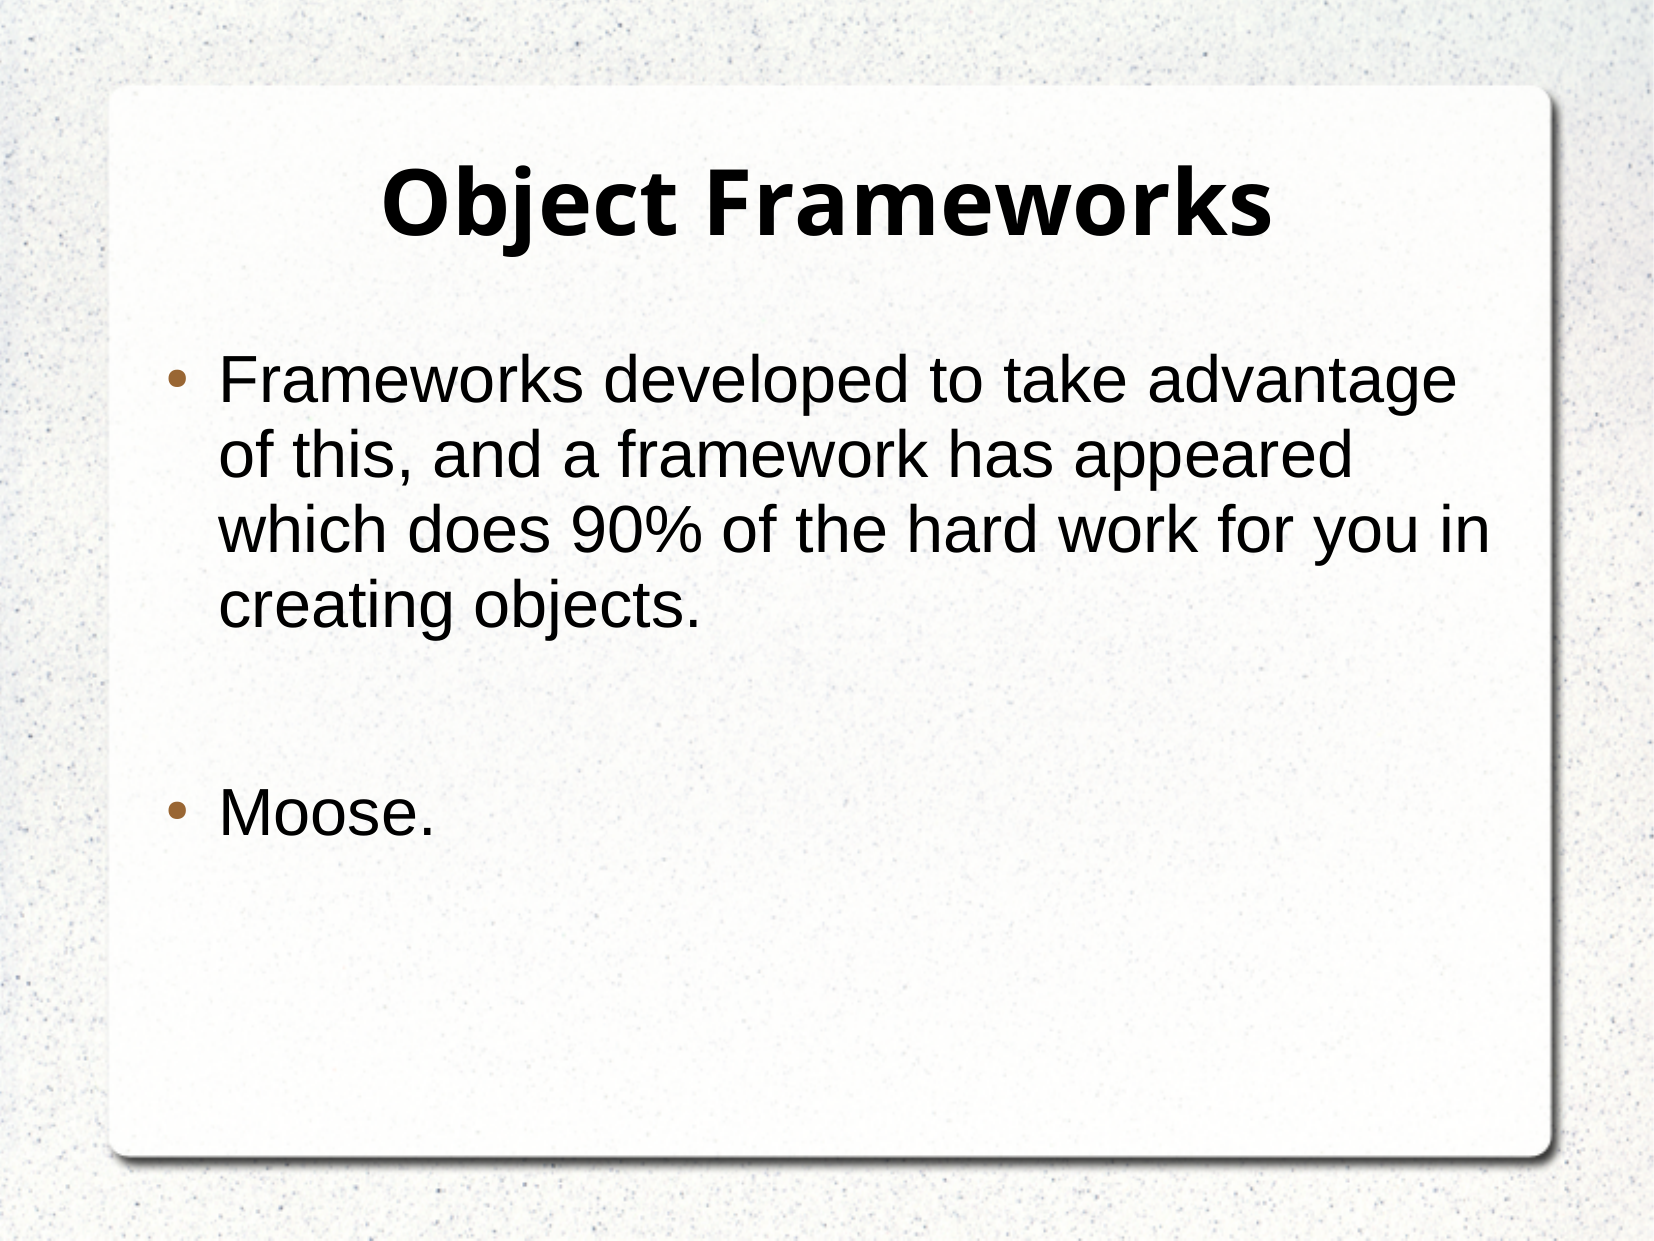

# Object Frameworks
Frameworks developed to take advantage of this, and a framework has appeared which does 90% of the hard work for you in creating objects.
Moose.